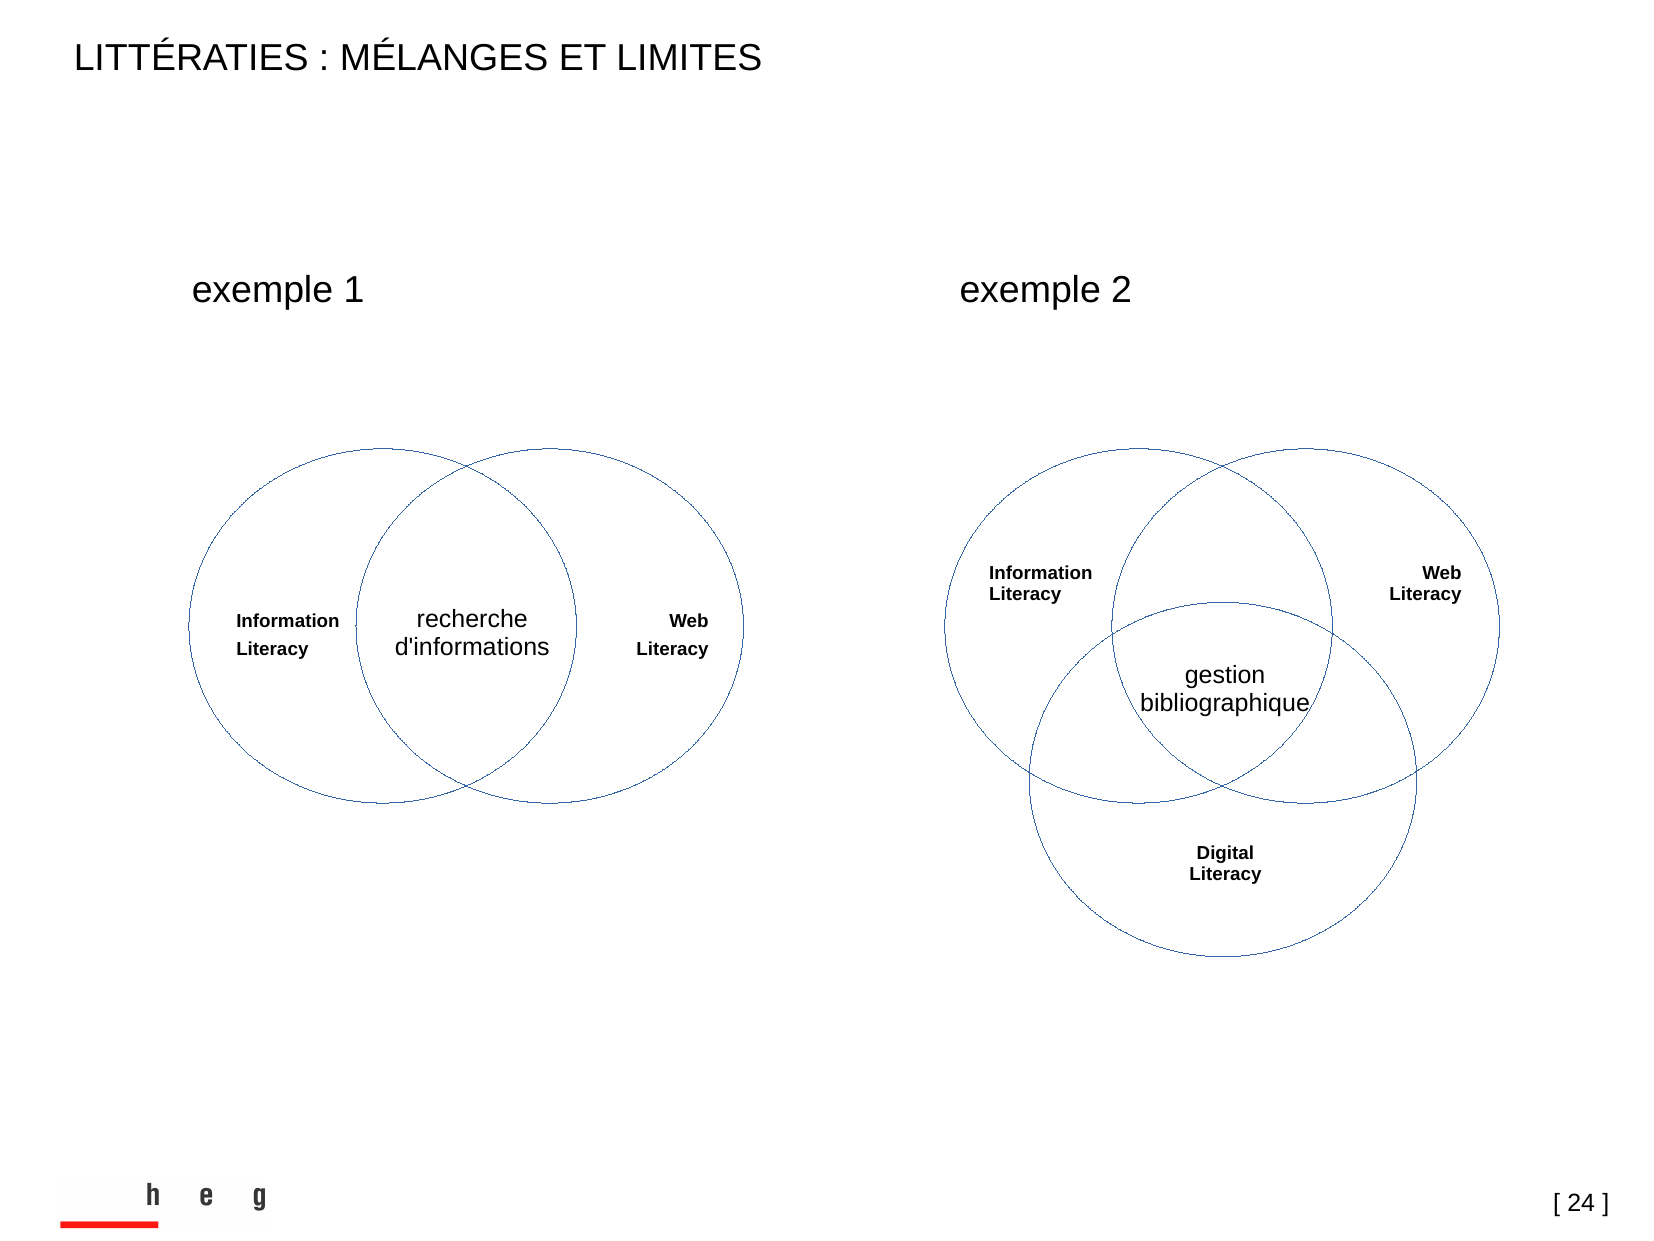

LITTÉRATIES : MÉLANGES ET LIMITES
	exemple 1	exemple 2
	Information	Web
	Literacy	Literacy
	Information	recherche	Web
	Literacy	d'informations	Literacy
	gestion
	bibliographique
	Digital
	Literacy